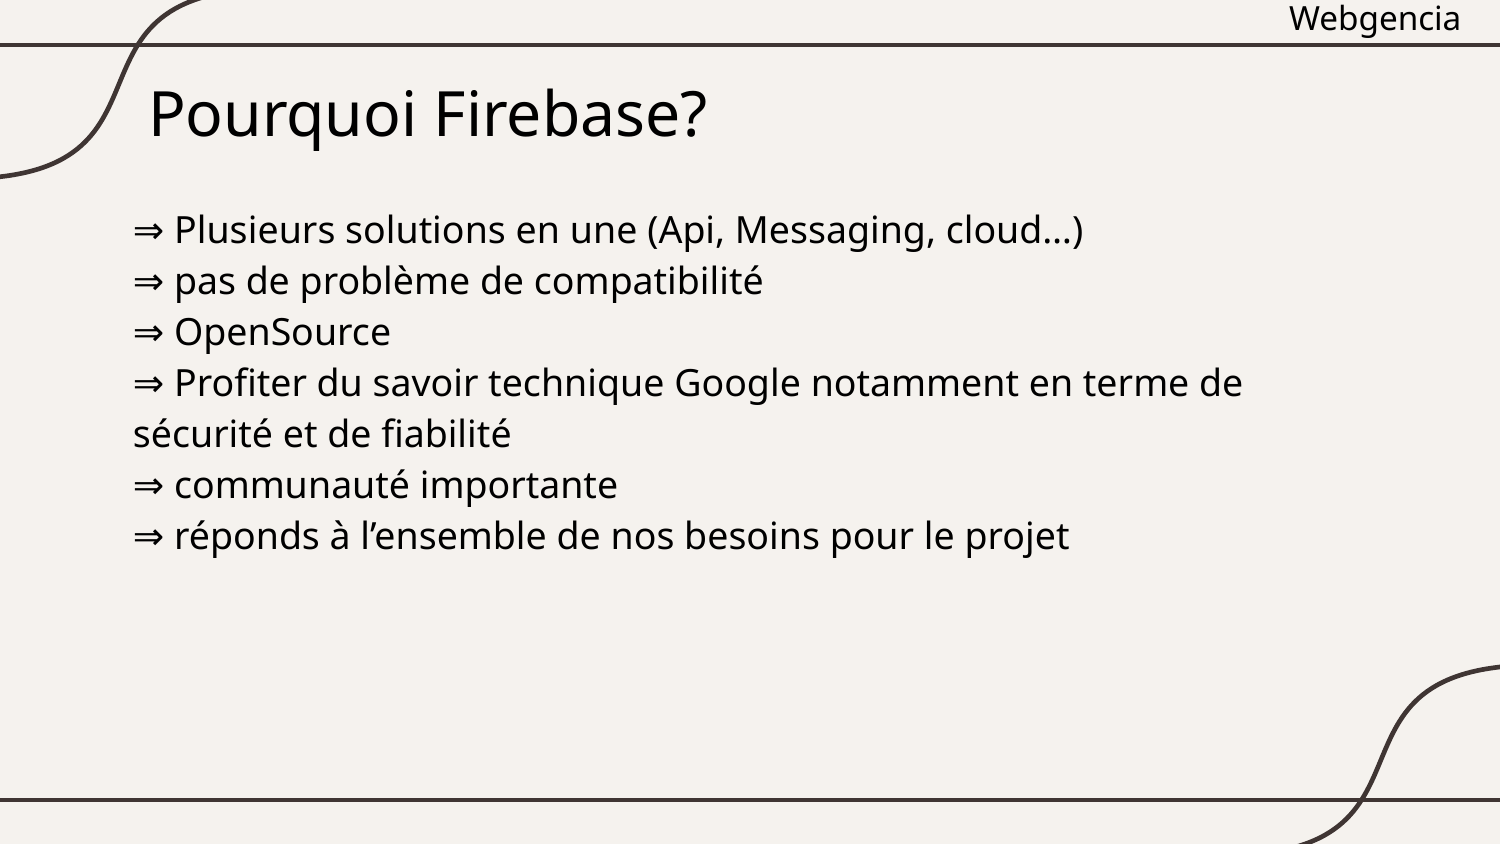

Webgencia
# Pourquoi Firebase?
⇒ Plusieurs solutions en une (Api, Messaging, cloud…)
⇒ pas de problème de compatibilité
⇒ OpenSource
⇒ Profiter du savoir technique Google notamment en terme de sécurité et de fiabilité
⇒ communauté importante
⇒ réponds à l’ensemble de nos besoins pour le projet